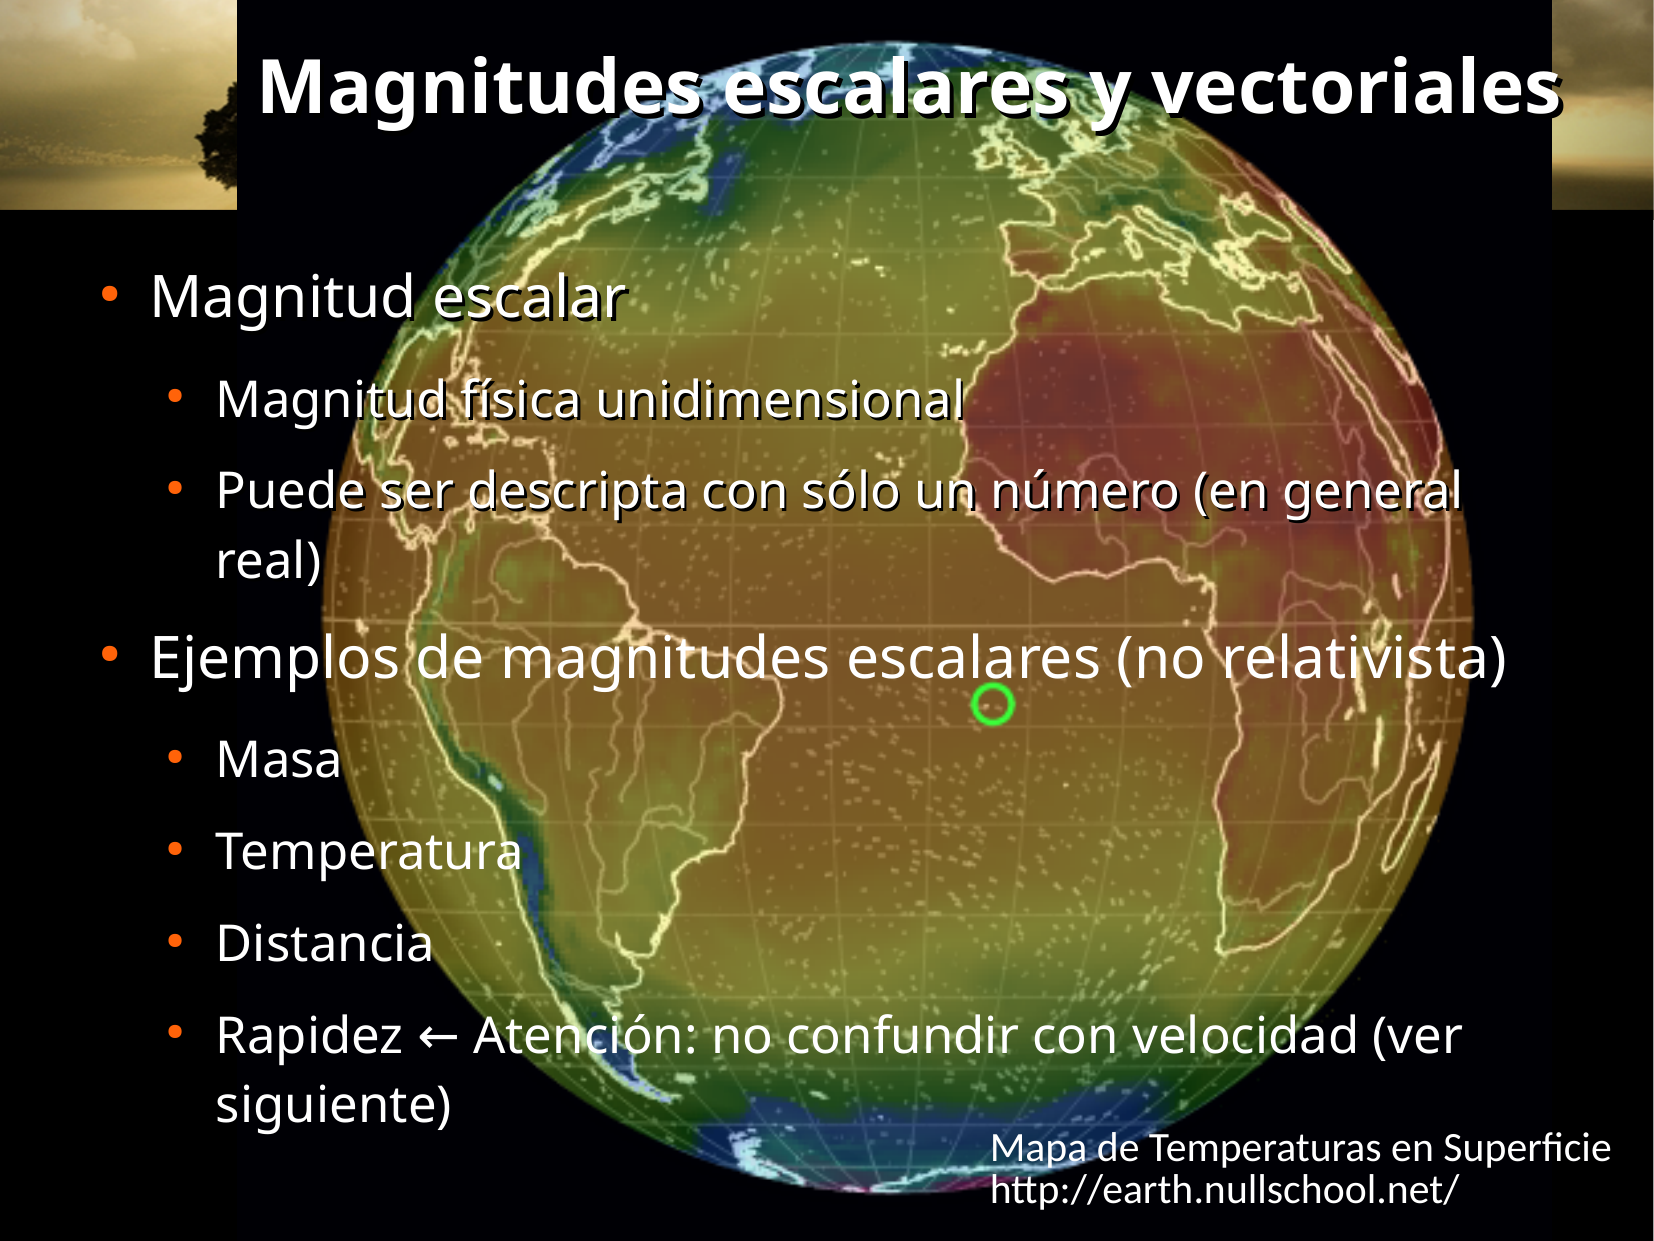

Magnitudes escalares y vectoriales
# Magnitud escalar
Magnitud física unidimensional
Puede ser descripta con sólo un número (en general real)
Ejemplos de magnitudes escalares (no relativista)
Masa
Temperatura
Distancia
Rapidez ← Atención: no confundir con velocidad (ver siguiente)
Mapa de Temperaturas en Superficie
http://earth.nullschool.net/
Introducción a la Física (Asorey-Sarmiento)
22